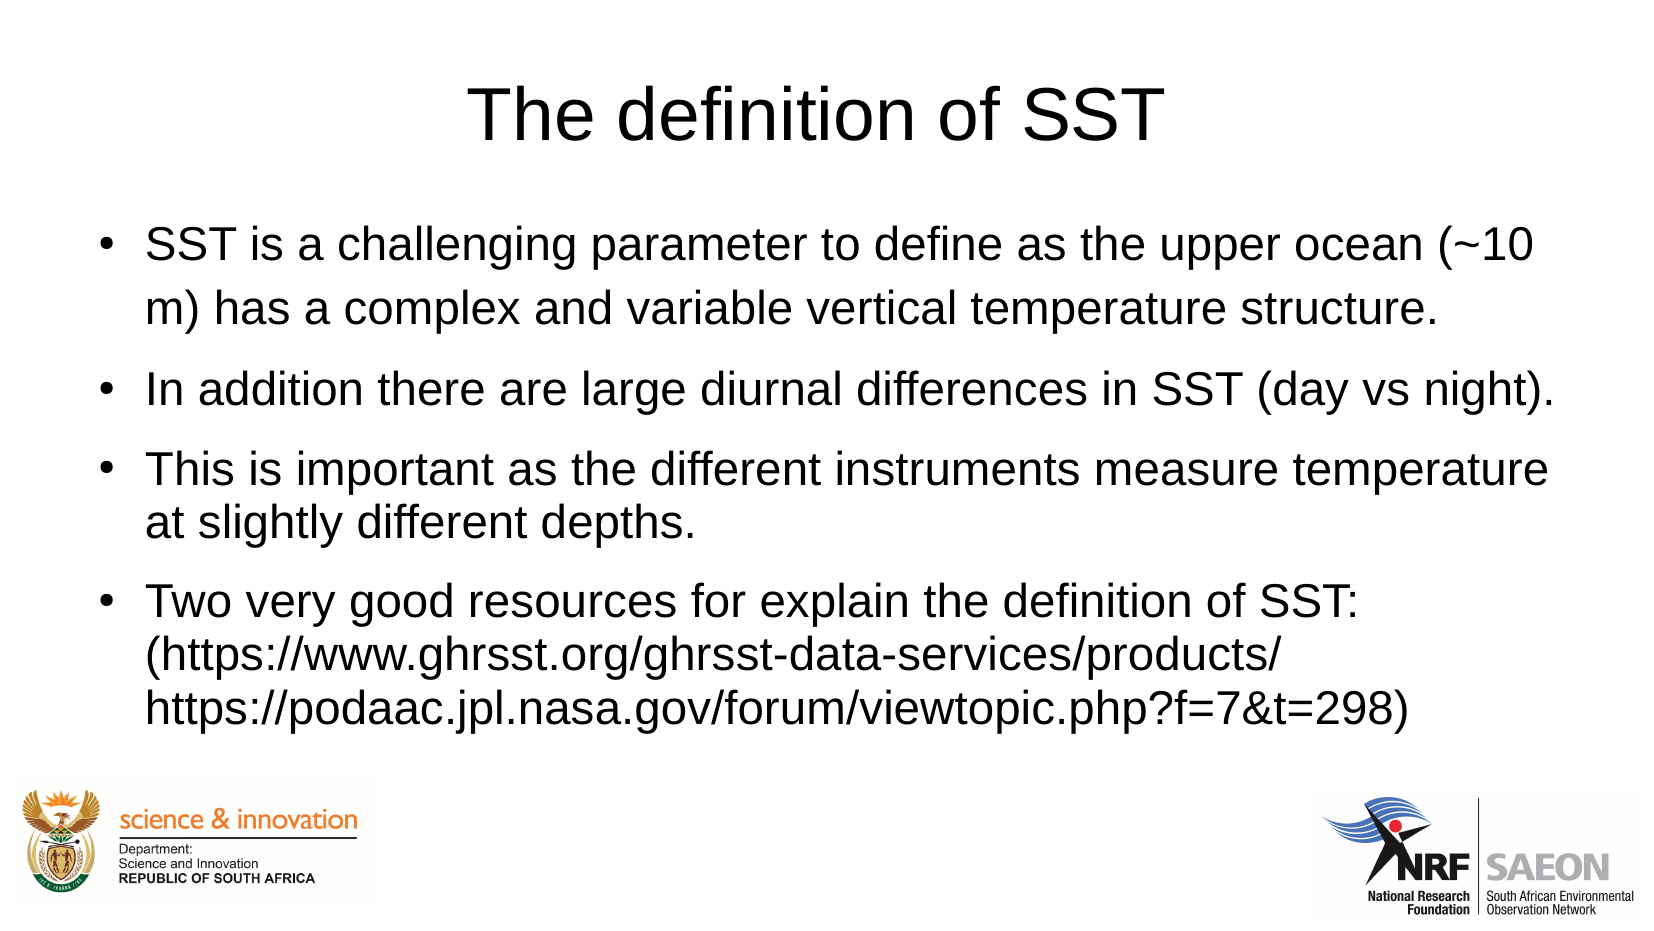

# The definition of SST
SST is a challenging parameter to define as the upper ocean (~10 m) has a complex and variable vertical temperature structure.
In addition there are large diurnal differences in SST (day vs night).
This is important as the different instruments measure temperature at slightly different depths.
Two very good resources for explain the definition of SST: (https://www.ghrsst.org/ghrsst-data-services/products/ https://podaac.jpl.nasa.gov/forum/viewtopic.php?f=7&t=298)